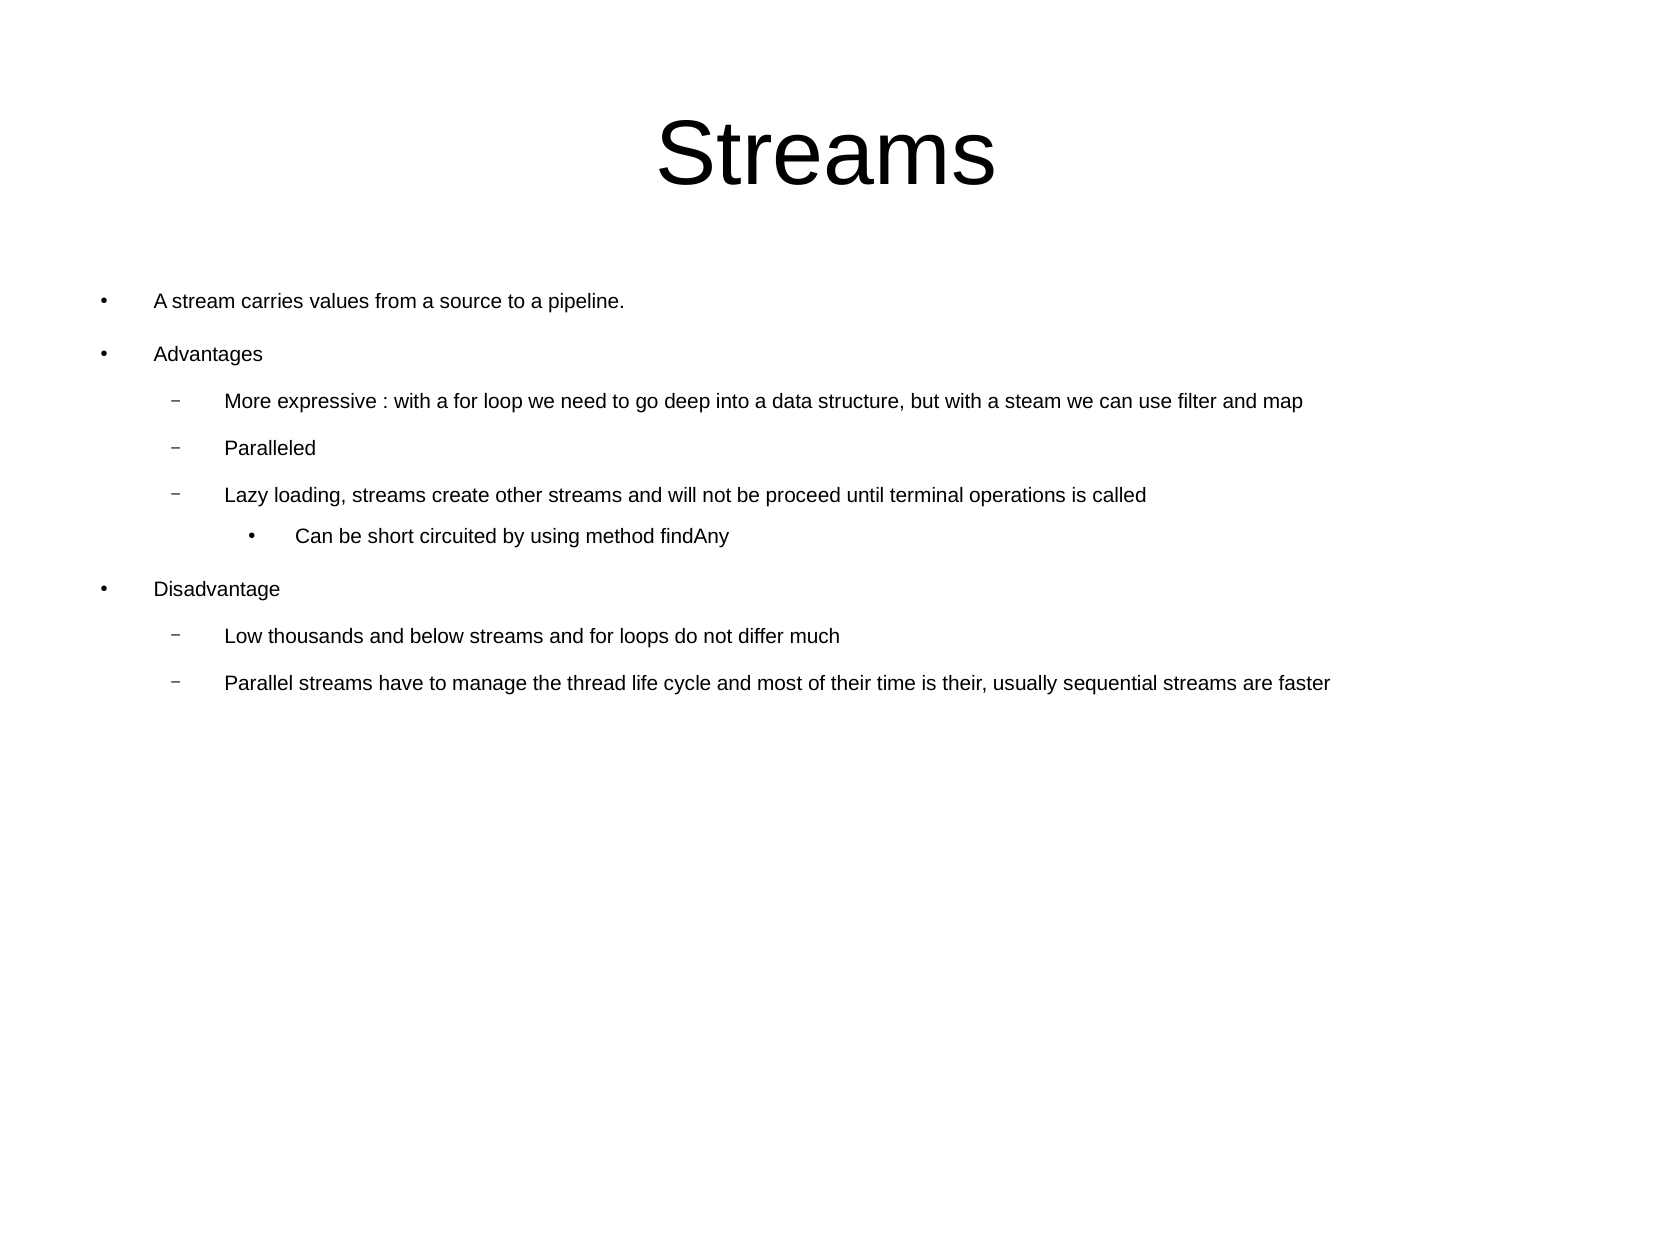

# Streams
A stream carries values from a source to a pipeline.
Advantages
More expressive : with a for loop we need to go deep into a data structure, but with a steam we can use filter and map
Paralleled
Lazy loading, streams create other streams and will not be proceed until terminal operations is called
Can be short circuited by using method findAny
Disadvantage
Low thousands and below streams and for loops do not differ much
Parallel streams have to manage the thread life cycle and most of their time is their, usually sequential streams are faster